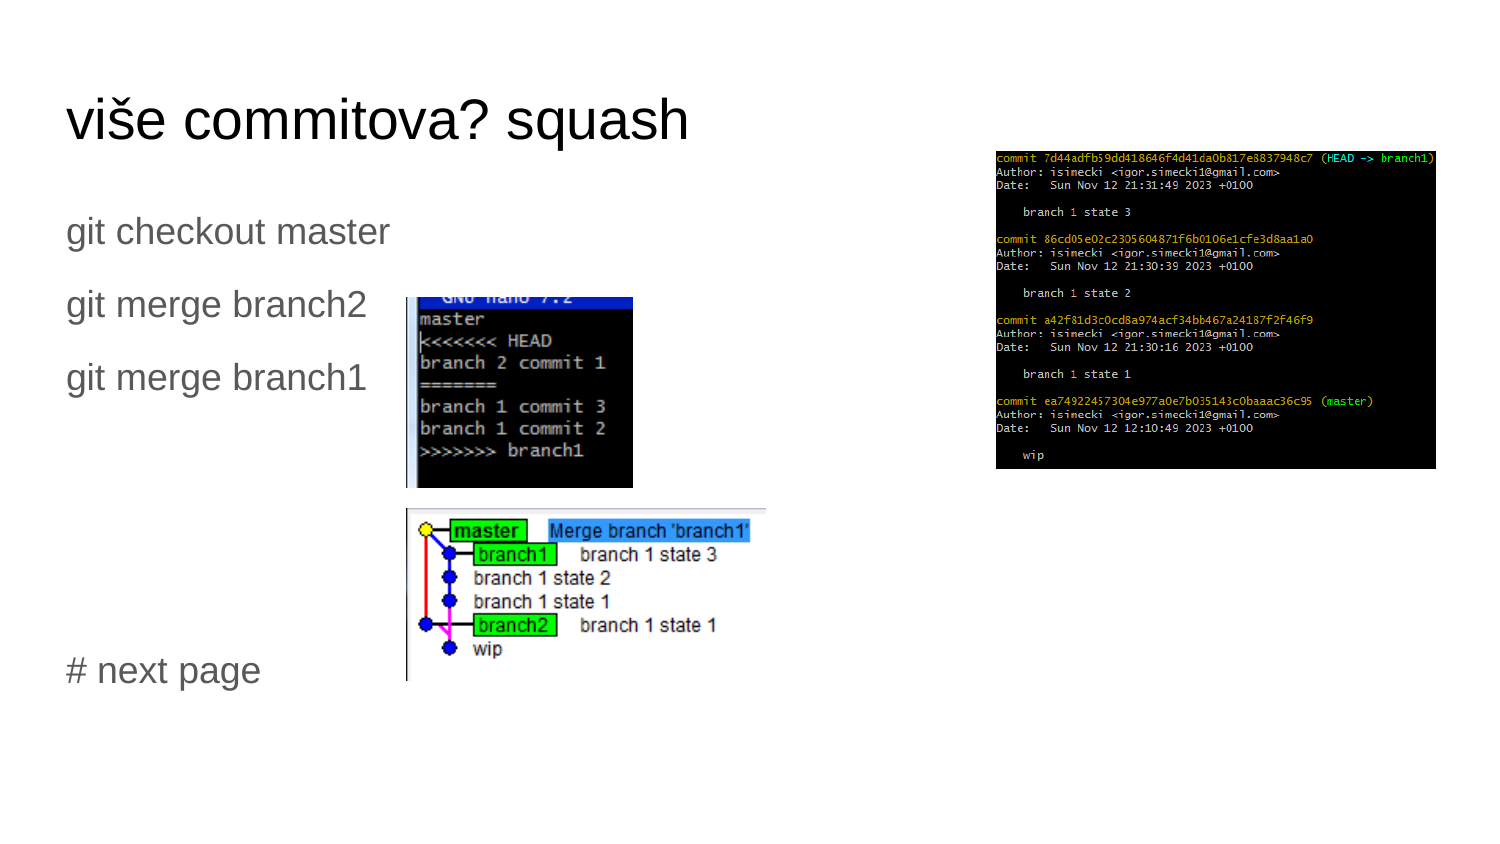

# više commitova? squash
git checkout master
git merge branch2
git merge branch1
# next page